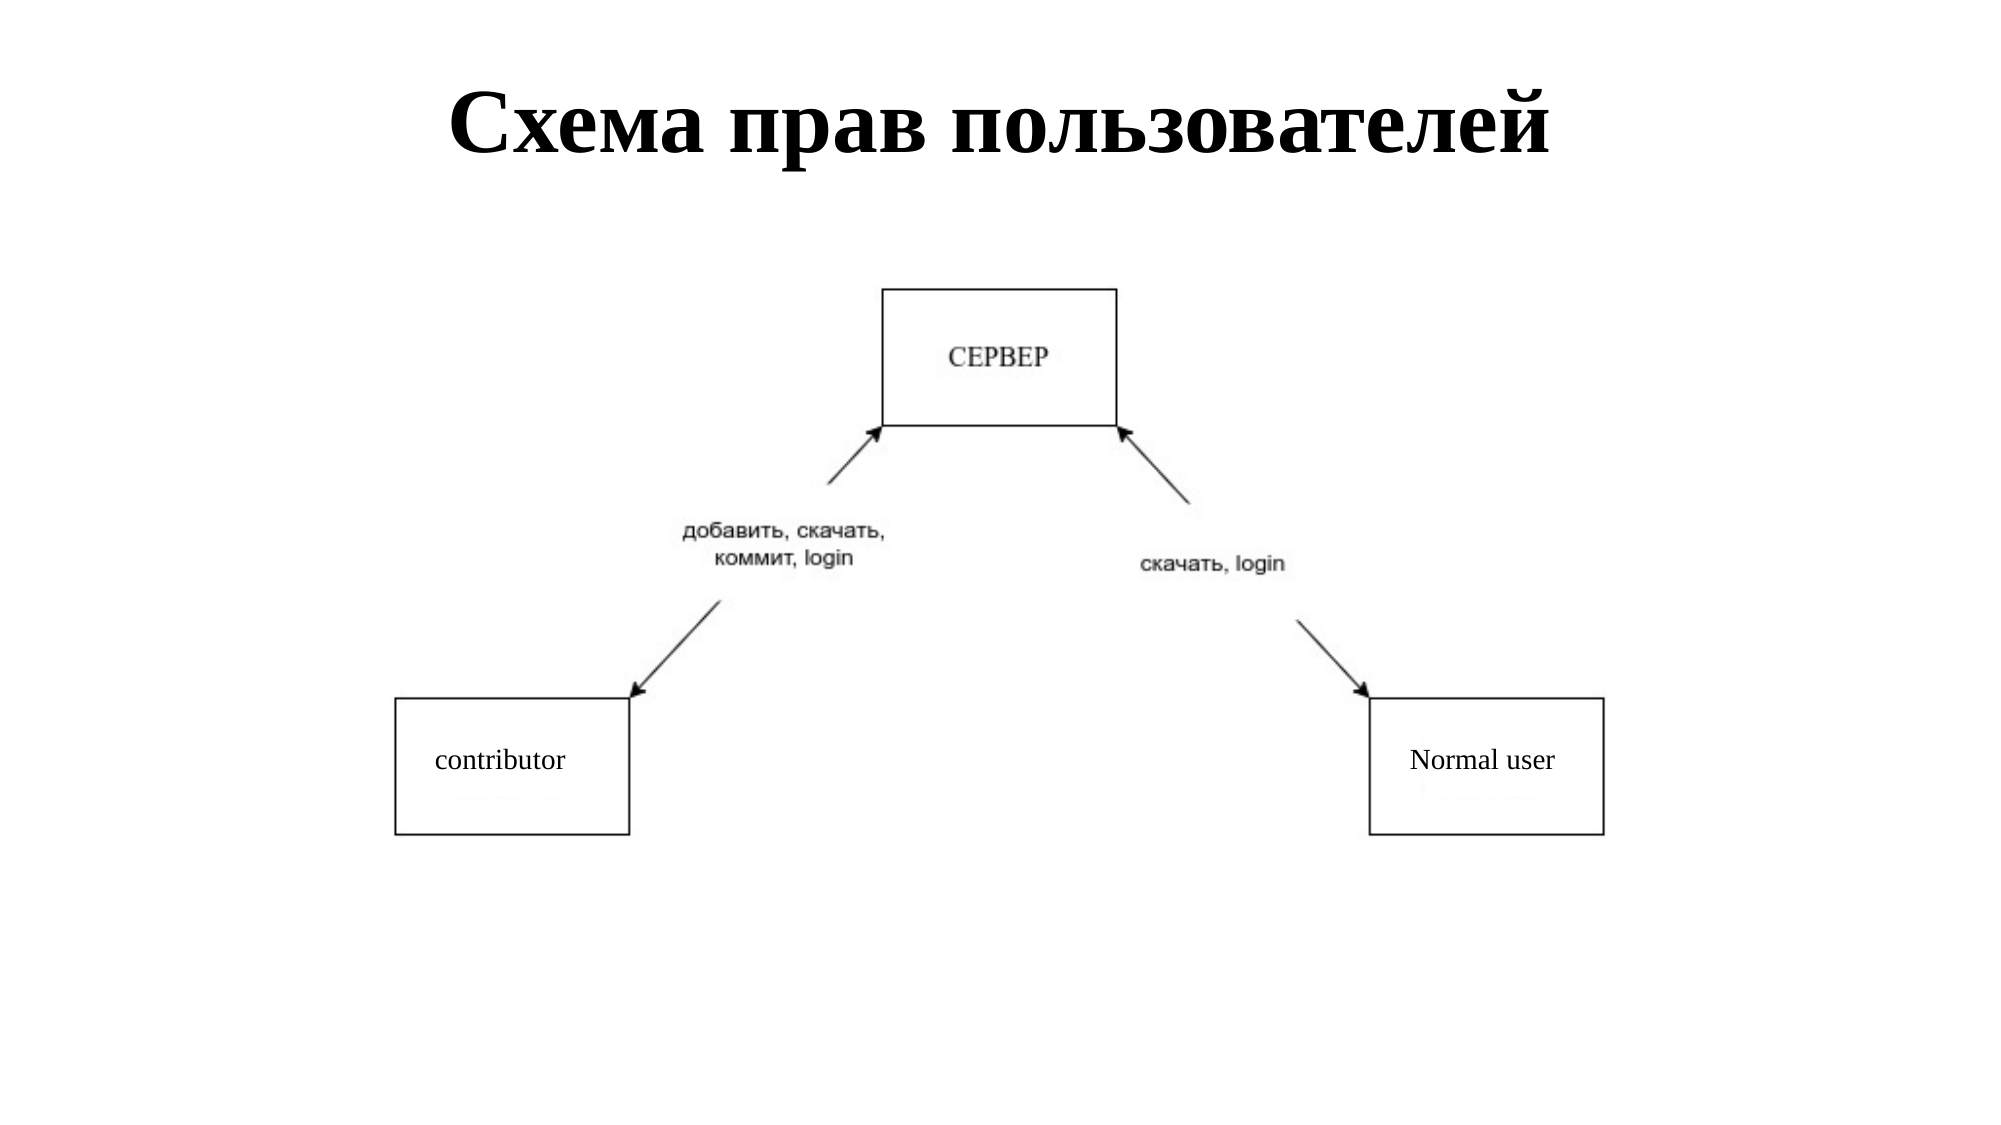

# Схема прав пользователей
contributor
Normal user